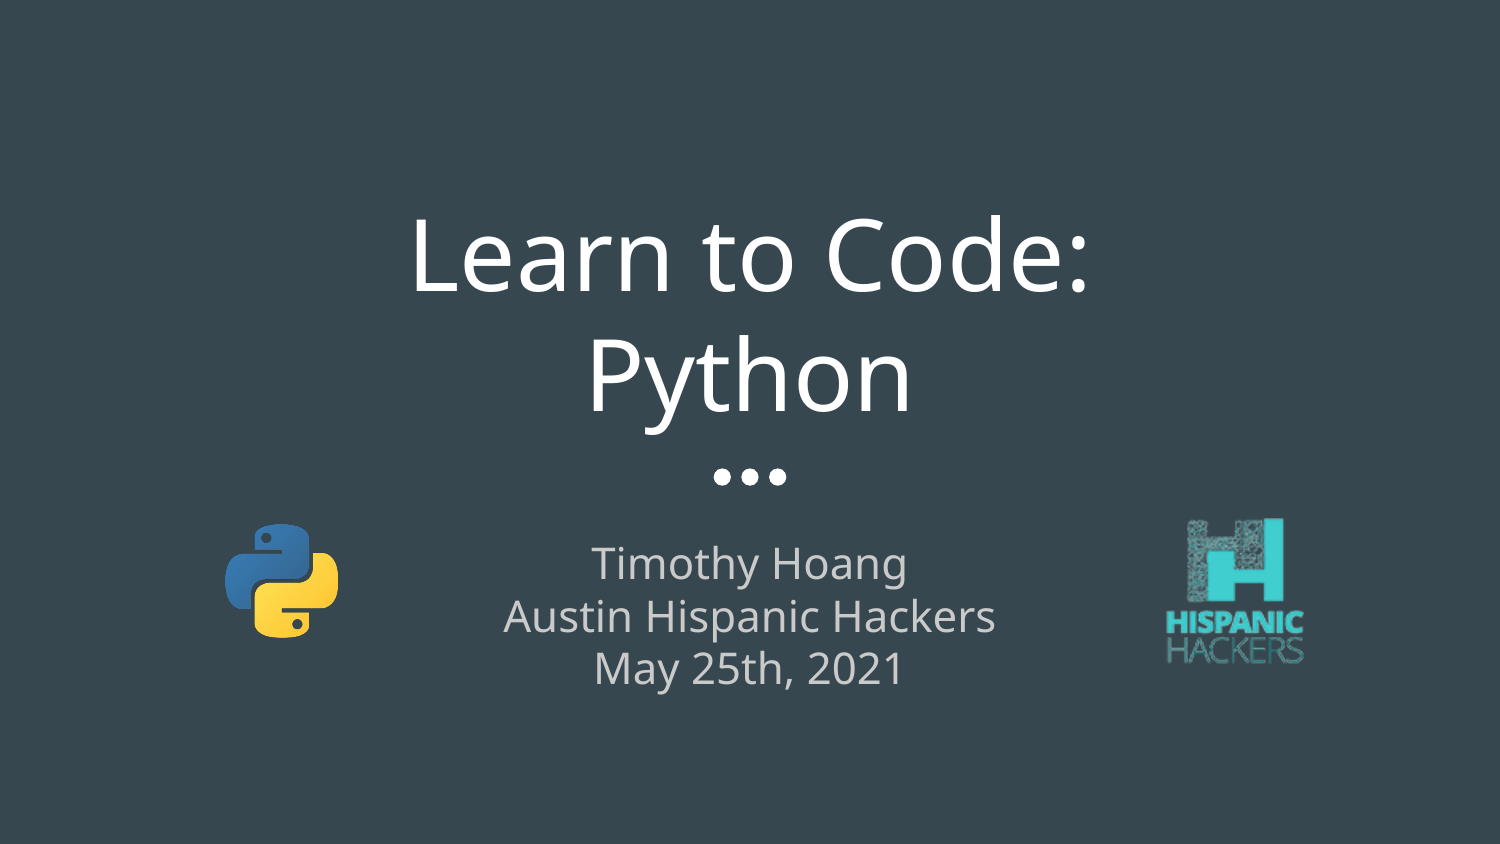

# Learn to Code: Python
Timothy Hoang
Austin Hispanic Hackers
May 25th, 2021